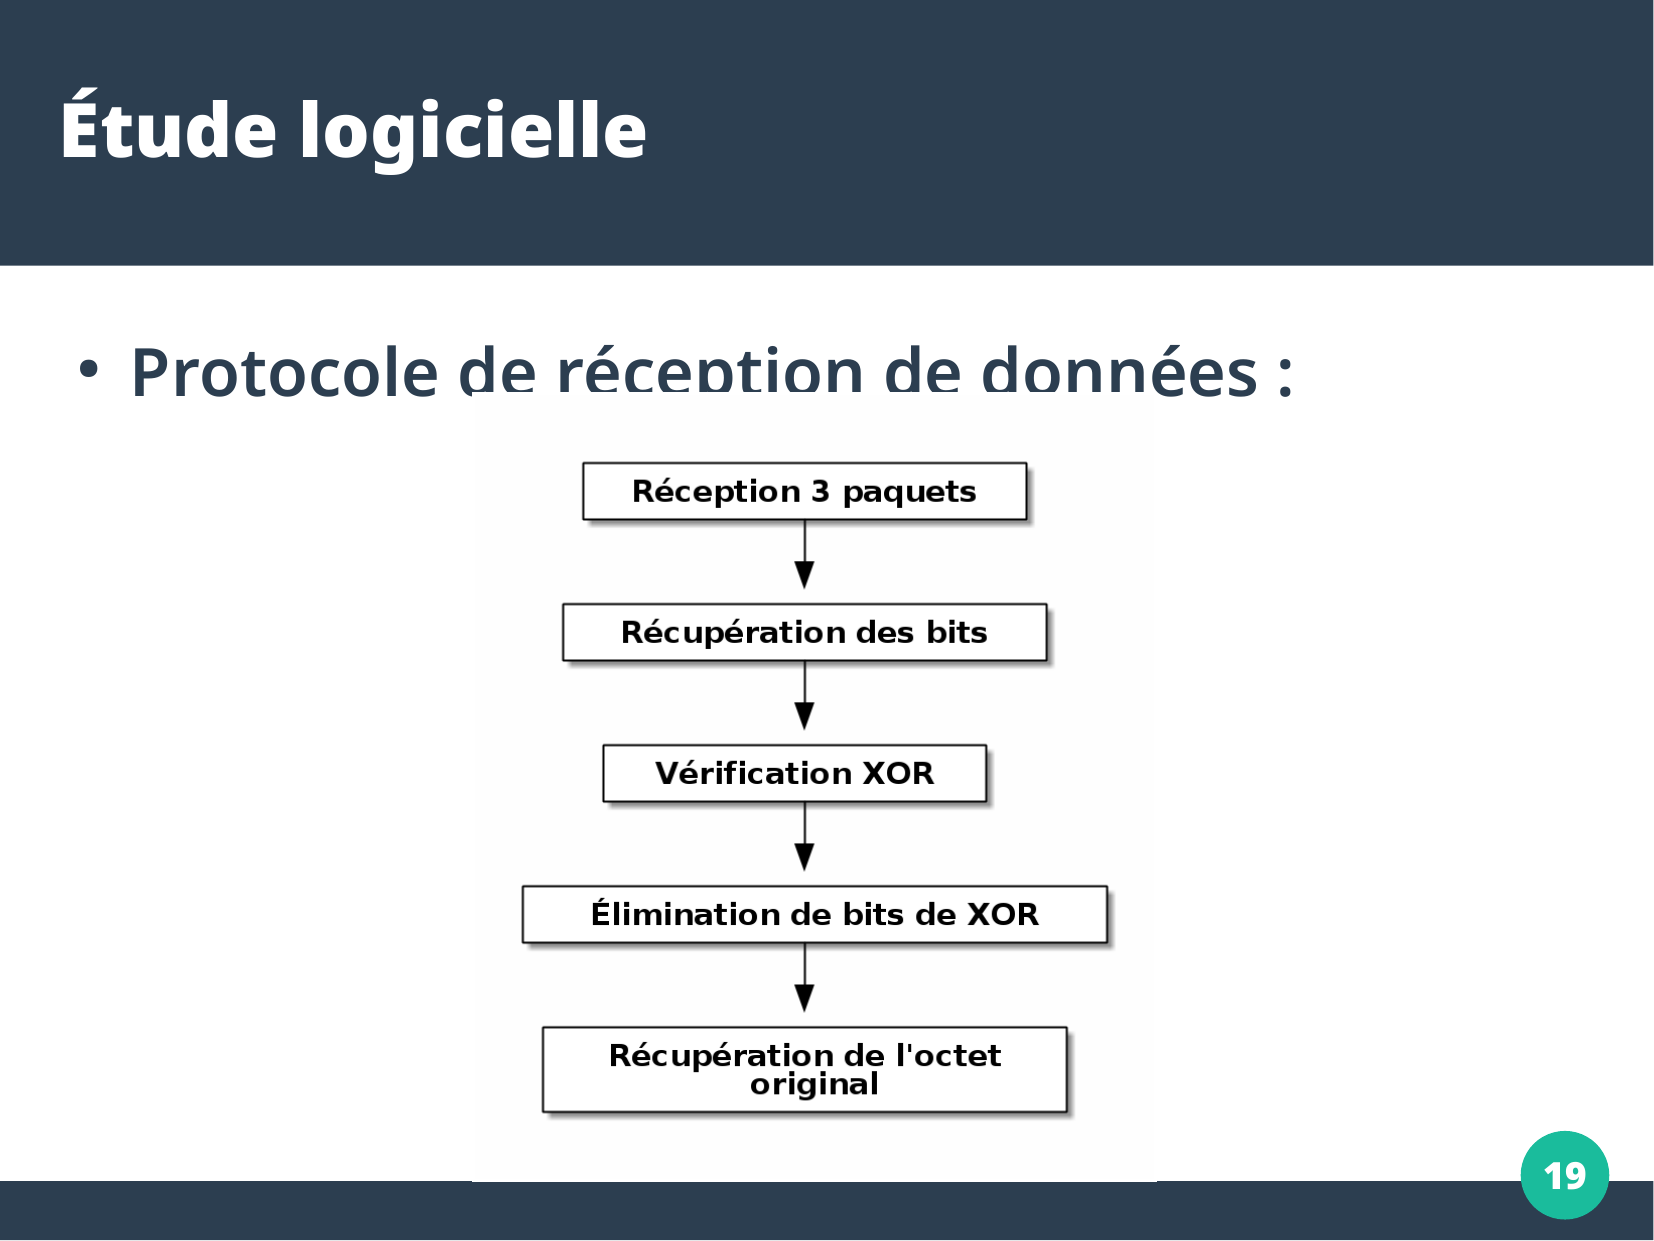

# Étude logicielle
Protocole de réception de données :
19